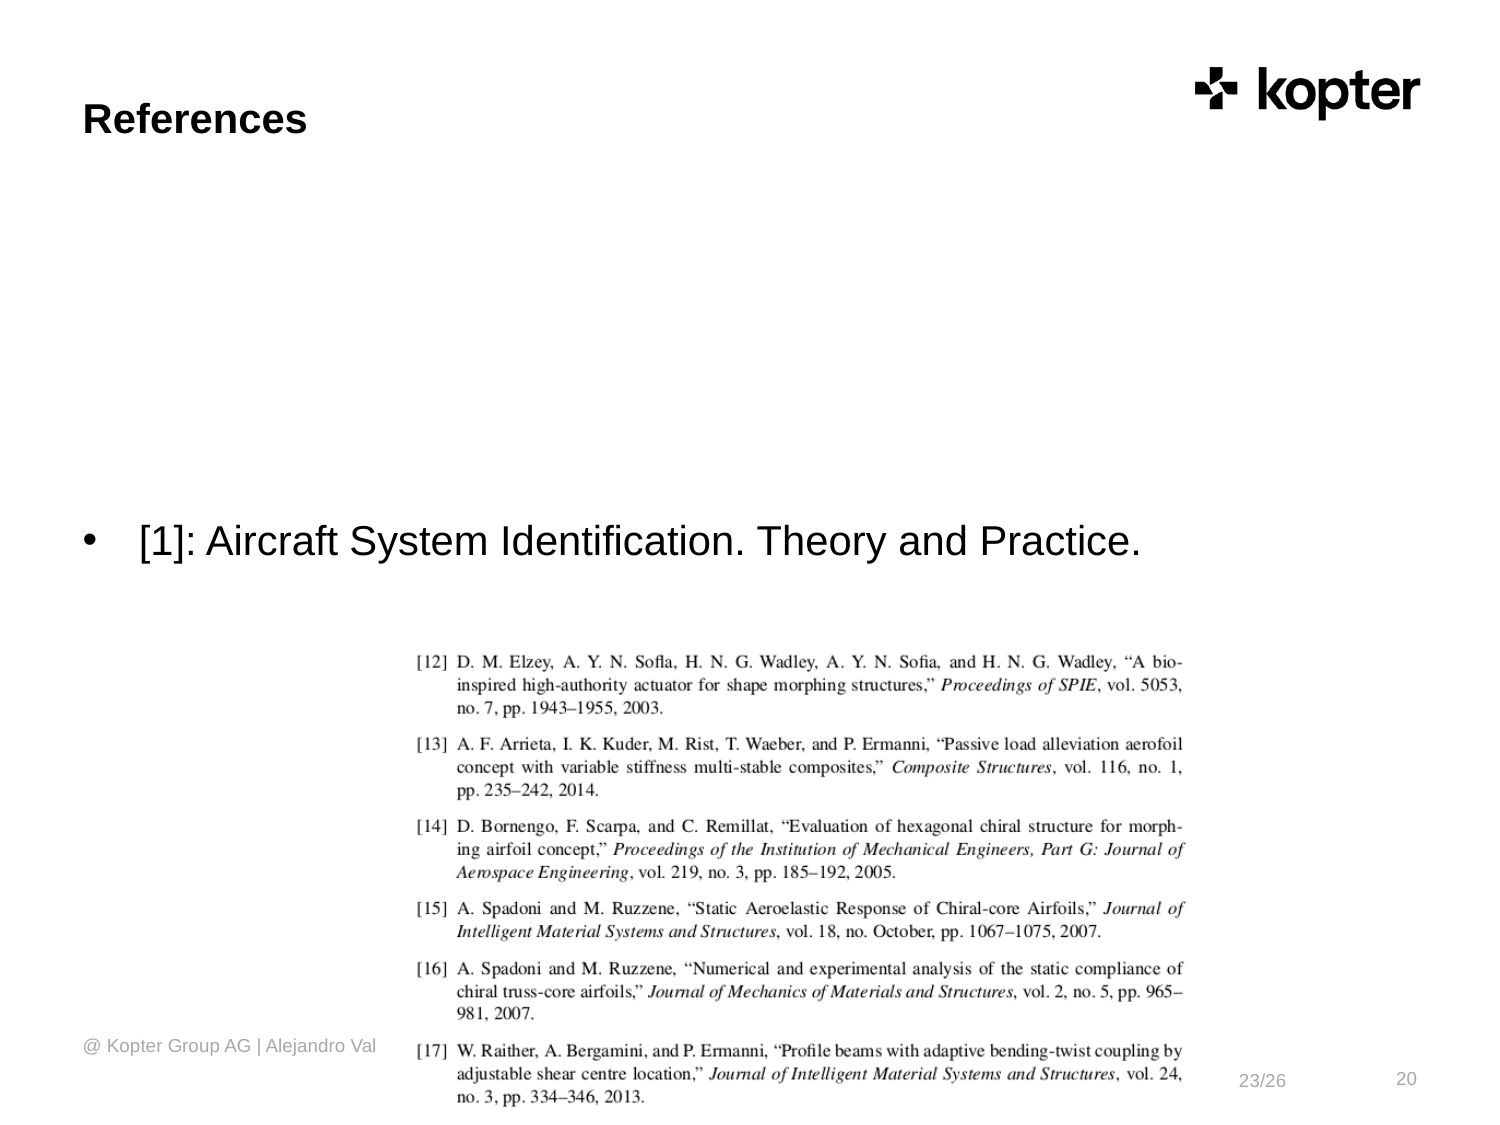

# References
[1]: Aircraft System Identification. Theory and Practice.
@ Kopter Group AG | Alejandro Valverde